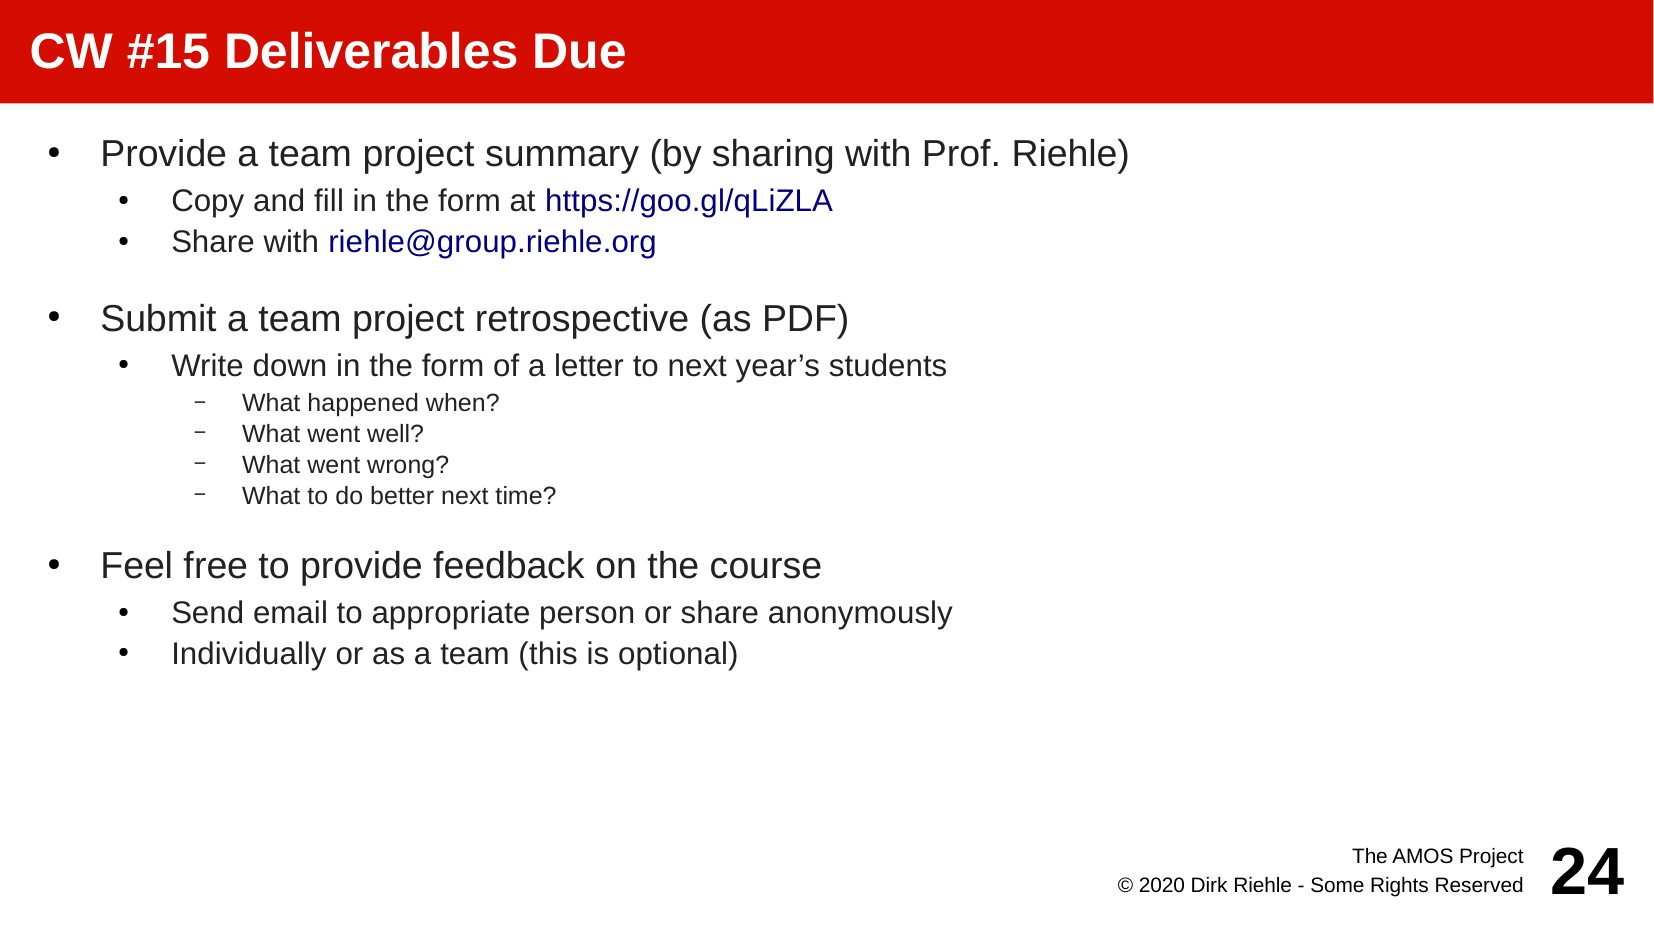

# CW #15 Deliverables Due
Provide a team project summary (by sharing with Prof. Riehle)
Copy and fill in the form at https://goo.gl/qLiZLA
Share with riehle@group.riehle.org
Submit a team project retrospective (as PDF)
Write down in the form of a letter to next year’s students
What happened when?
What went well?
What went wrong?
What to do better next time?
Feel free to provide feedback on the course
Send email to appropriate person or share anonymously
Individually or as a team (this is optional)
The AMOS Project
24
© 2020 Dirk Riehle - Some Rights Reserved